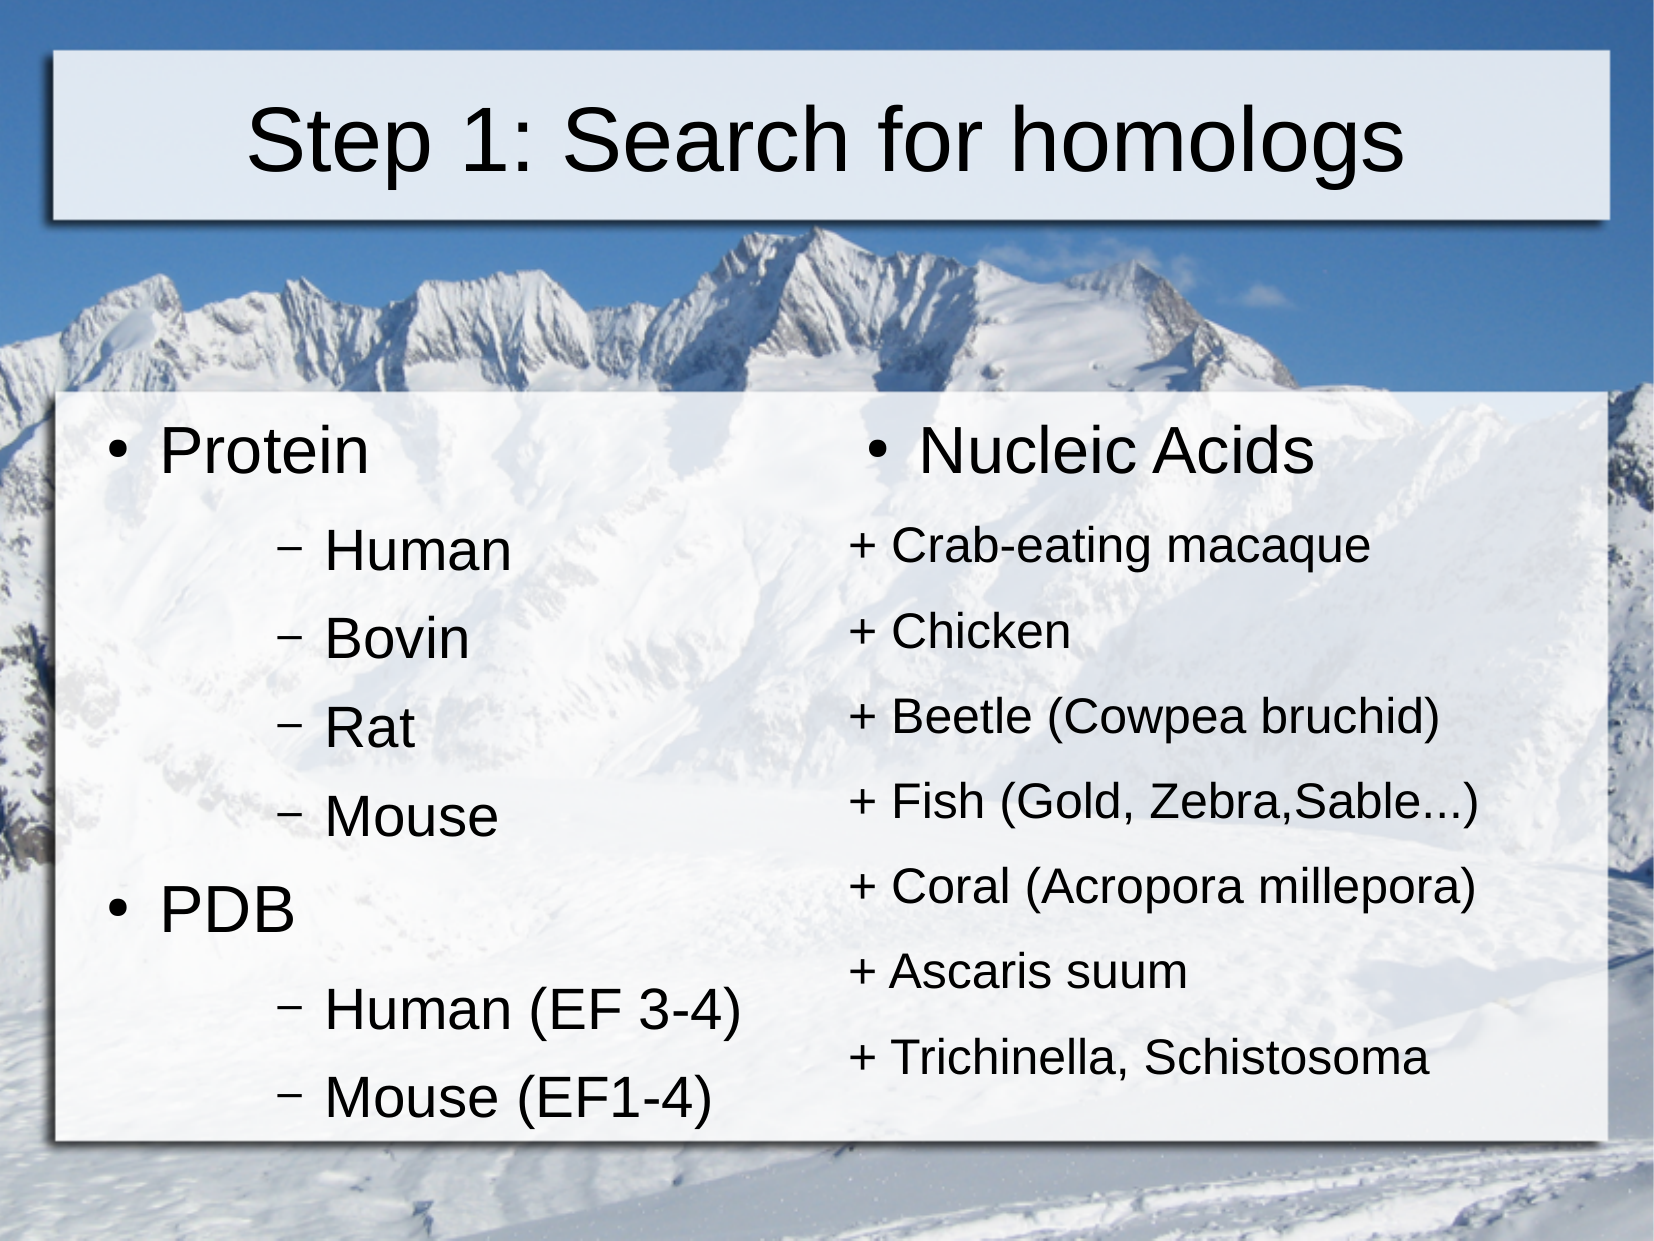

# Step 1: Search for homologs
Protein
Human
Bovin
Rat
Mouse
PDB
Human (EF 3-4)
Mouse (EF1-4)
Nucleic Acids
+ Crab-eating macaque
+ Chicken
+ Beetle (Cowpea bruchid)
+ Fish (Gold, Zebra,Sable...)
+ Coral (Acropora millepora)
+ Ascaris suum
+ Trichinella, Schistosoma